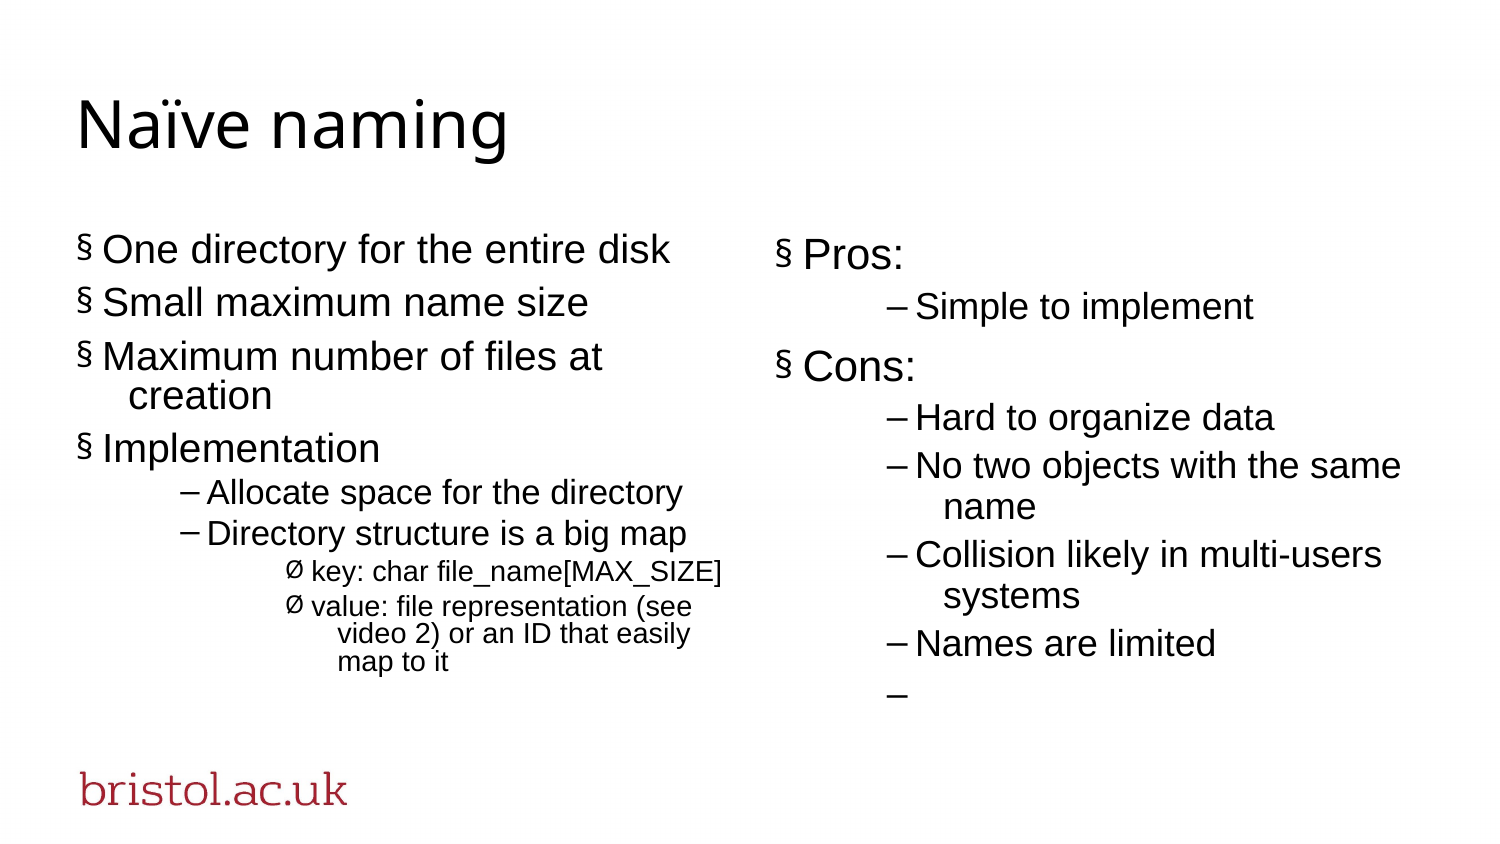

# Naïve naming
One directory for the entire disk
Small maximum name size
Maximum number of files at creation
Implementation
Allocate space for the directory
Directory structure is a big map
key: char file_name[MAX_SIZE]
value: file representation (see video 2) or an ID that easily map to it
Pros:
Simple to implement
Cons:
Hard to organize data
No two objects with the same name
Collision likely in multi-users systems
Names are limited